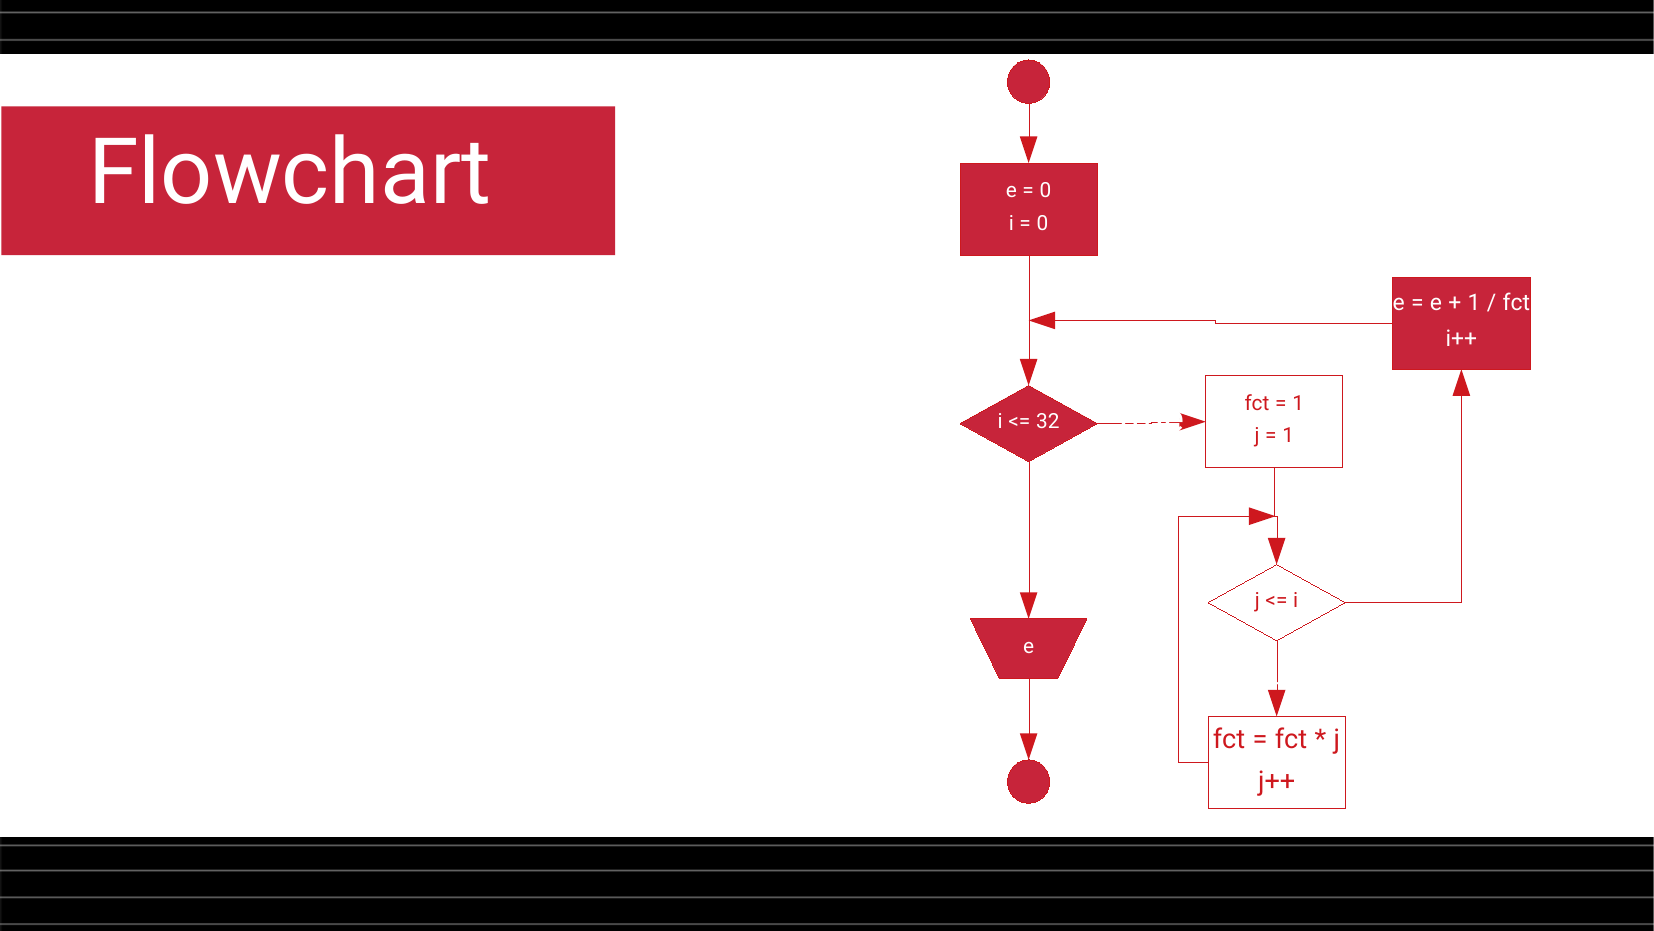

# Flowchart
e = 0
i = 0
e = e + 1 / fct
i++
fct = 1
j = 1
i <= 32
j <= i
e
fct = fct * j
j++